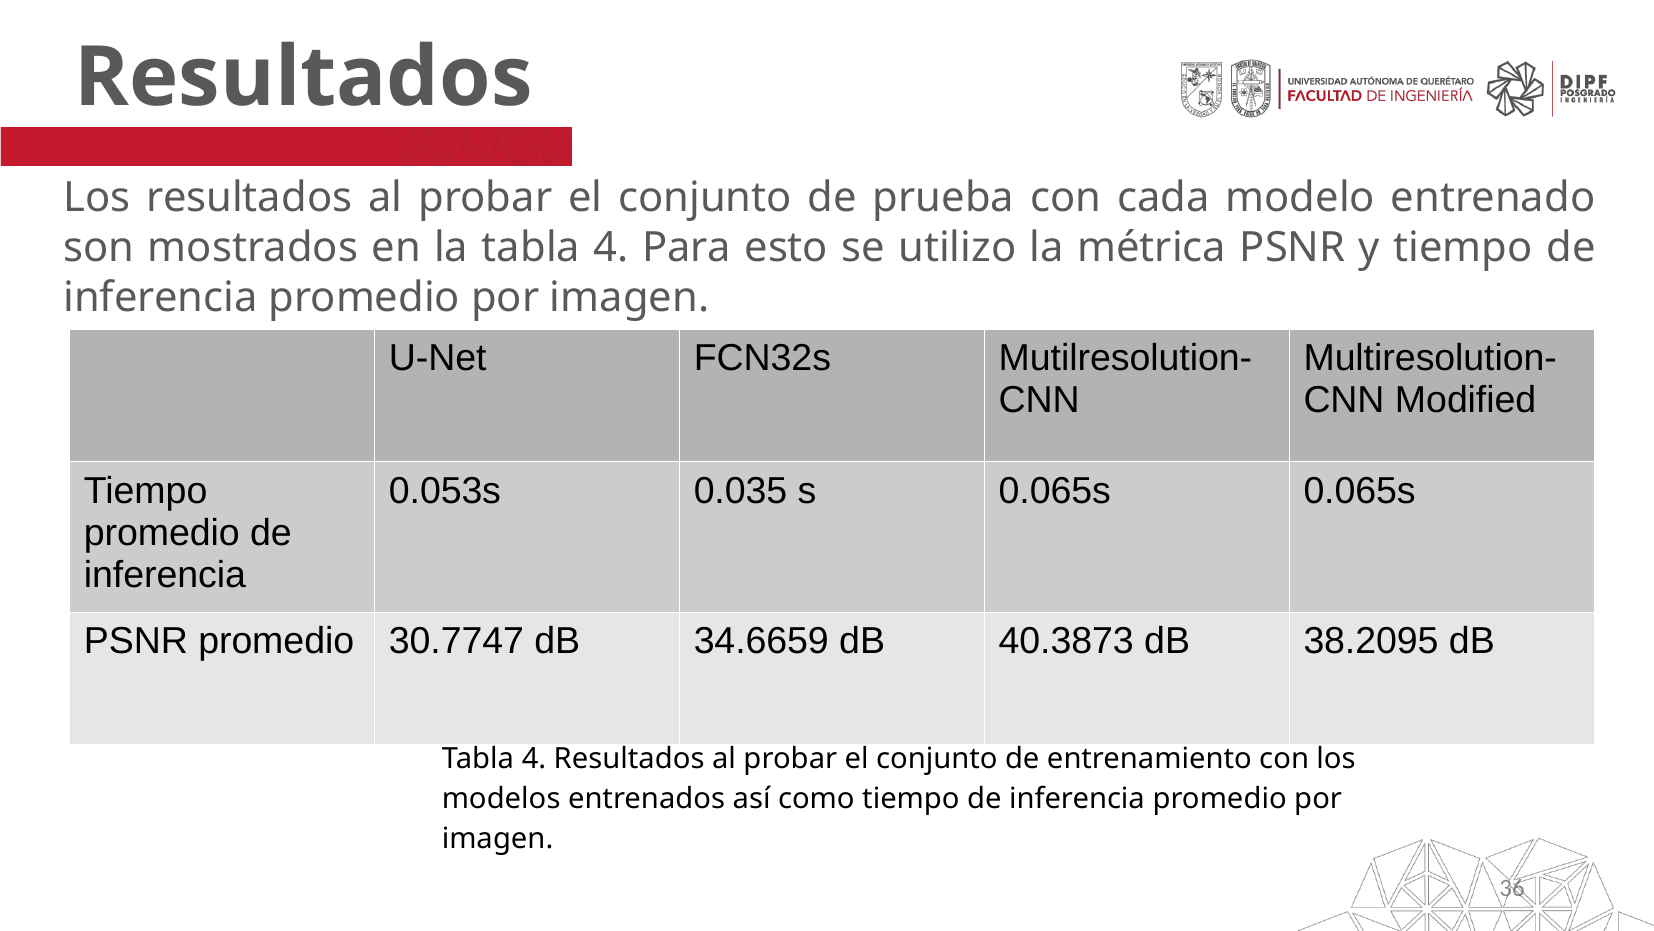

Resultados
Los resultados al probar el conjunto de prueba con cada modelo entrenado son mostrados en la tabla 4. Para esto se utilizo la métrica PSNR y tiempo de inferencia promedio por imagen.
| | U-Net | FCN32s | Mutilresolution-CNN | Multiresolution-CNN Modified |
| --- | --- | --- | --- | --- |
| Tiempo promedio de inferencia | 0.053s | 0.035 s | 0.065s | 0.065s |
| PSNR promedio | 30.7747 dB | 34.6659 dB | 40.3873 dB | 38.2095 dB |
Tabla 4. Resultados al probar el conjunto de entrenamiento con los modelos entrenados así como tiempo de inferencia promedio por imagen.
36